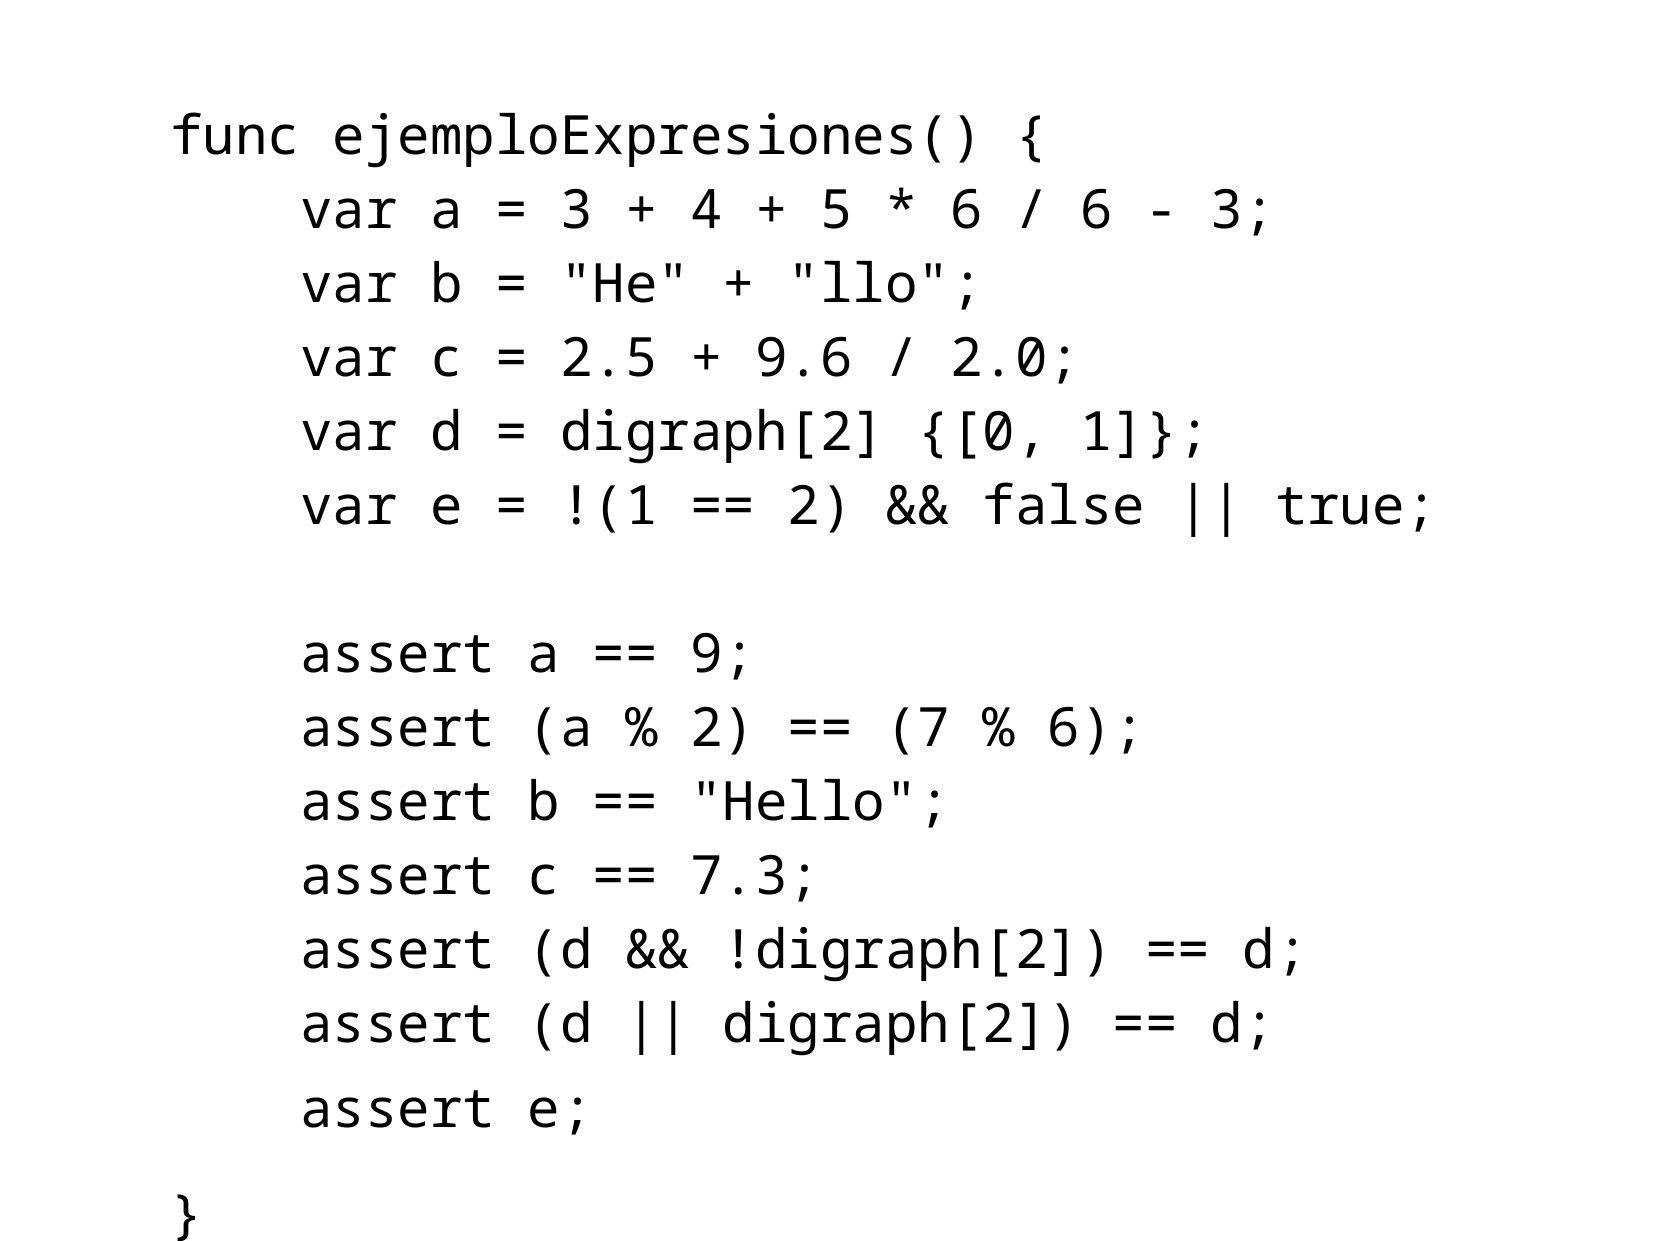

func ejemploExpresiones() {
 var a = 3 + 4 + 5 * 6 / 6 - 3;
 var b = "He" + "llo";
 var c = 2.5 + 9.6 / 2.0;
 var d = digraph[2] {[0, 1]};
 var e = !(1 == 2) && false || true;
 assert a == 9;
 assert (a % 2) == (7 % 6);
 assert b == "Hello";
 assert c == 7.3;
 assert (d && !digraph[2]) == d;
 assert (d || digraph[2]) == d;
 assert e;
}